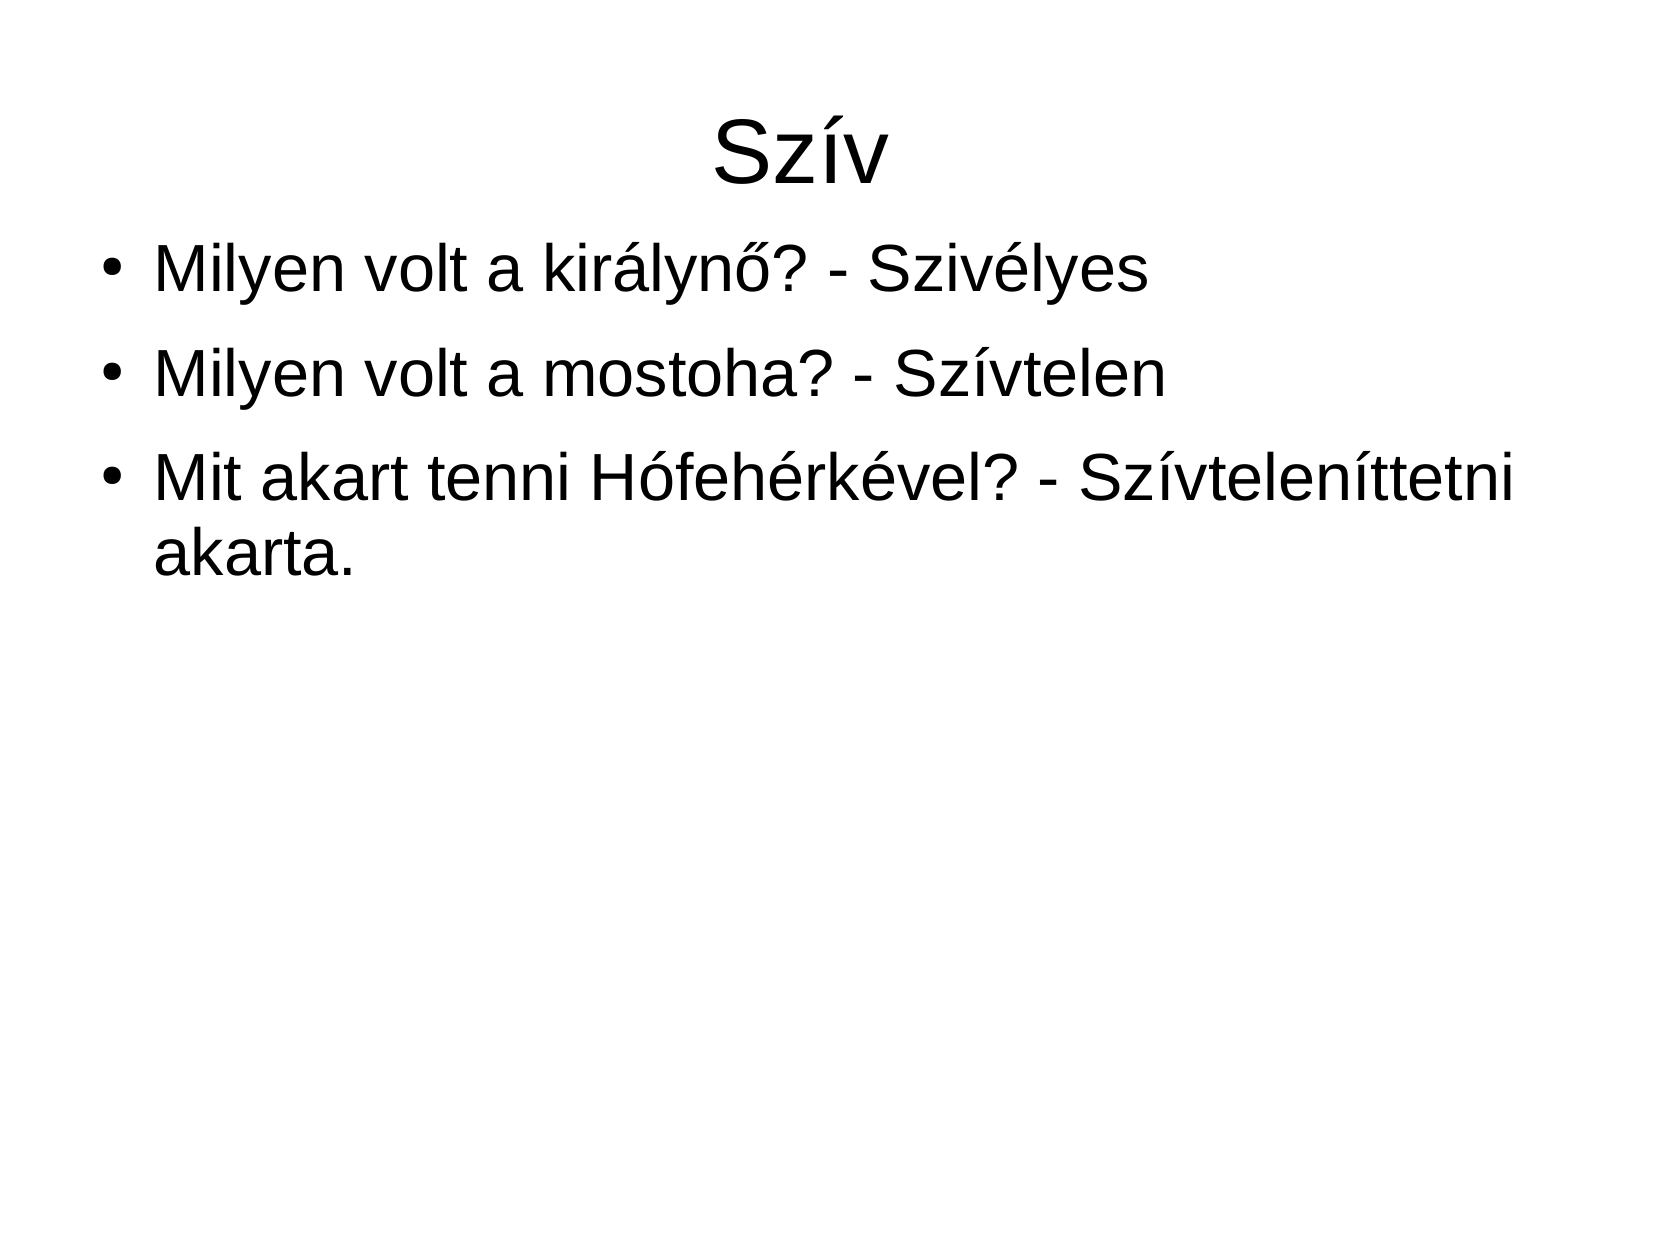

# Szív
Milyen volt a királynő? - Szivélyes
Milyen volt a mostoha? - Szívtelen
Mit akart tenni Hófehérkével? - Szívteleníttetni akarta.